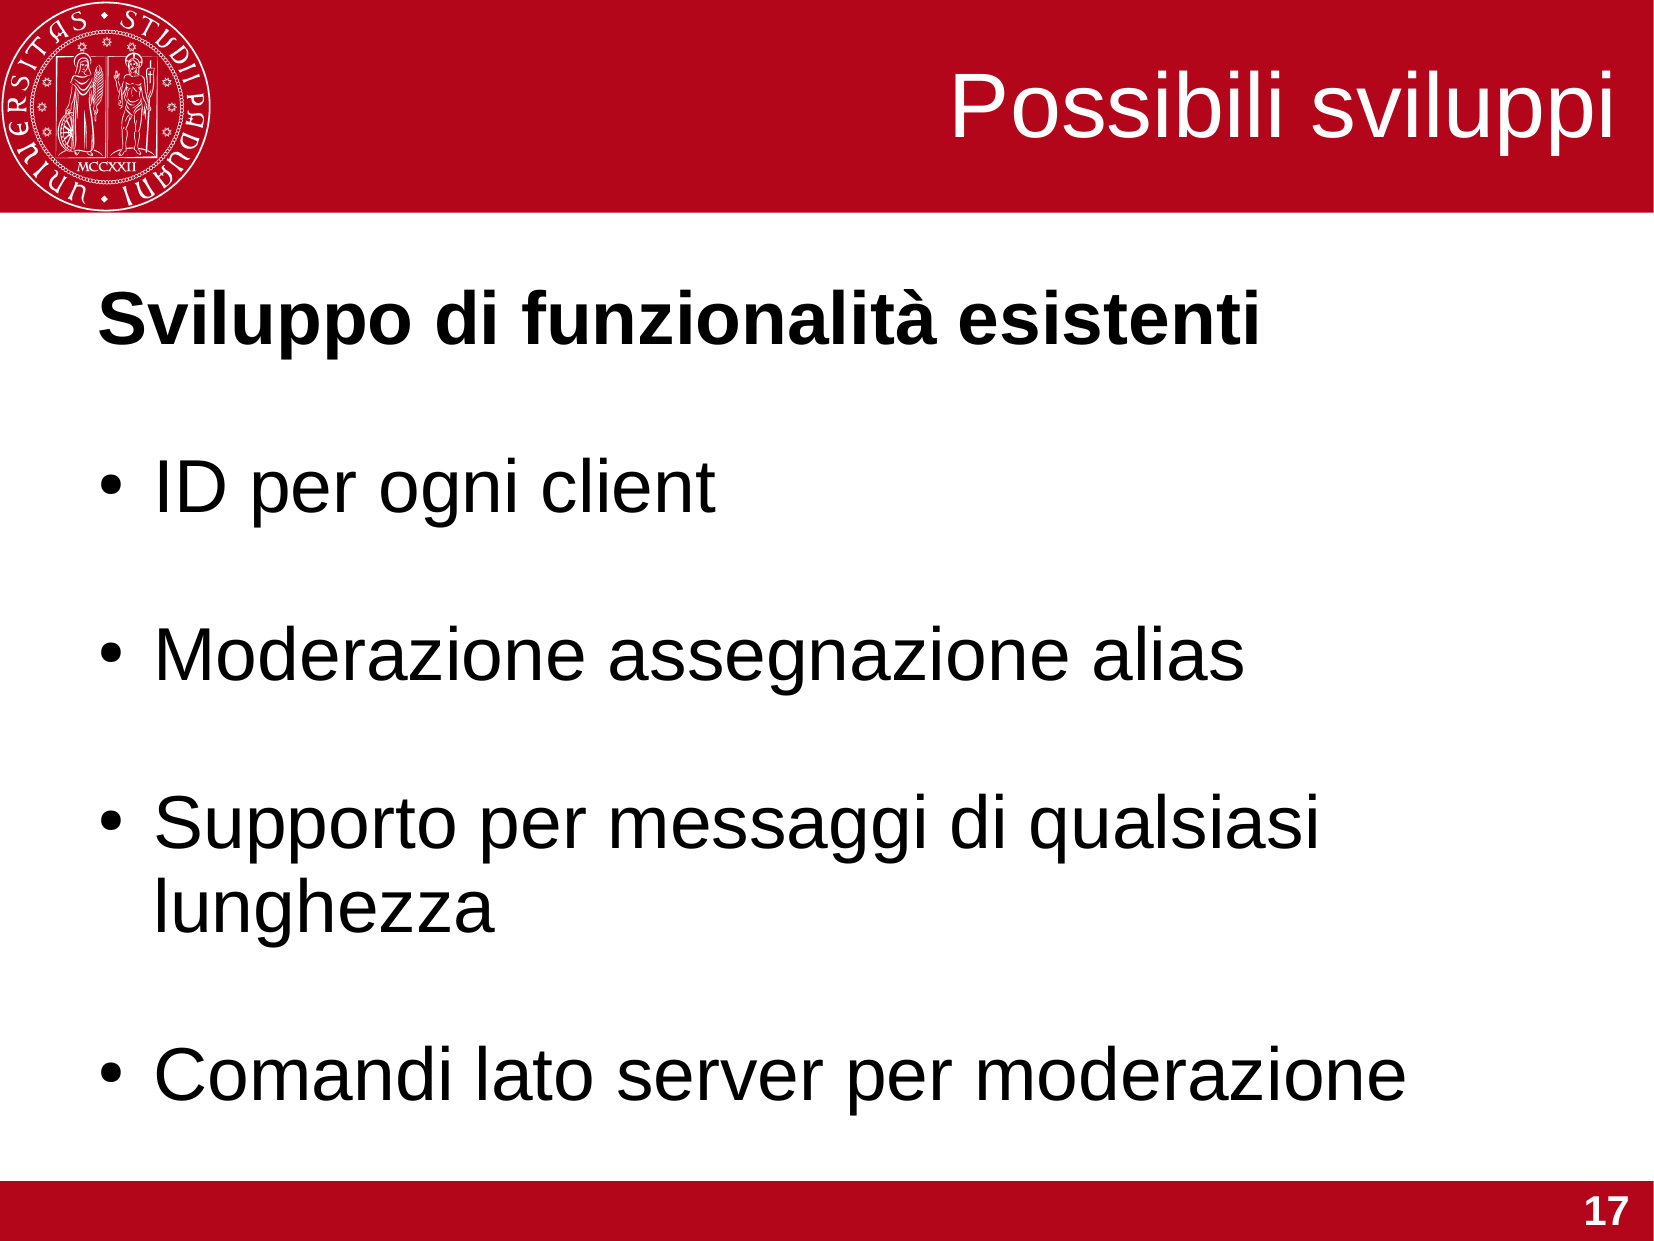

# Possibili sviluppi
Sviluppo di funzionalità esistenti
 ID per ogni client
 Moderazione assegnazione alias
 Supporto per messaggi di qualsiasi
 lunghezza
 Comandi lato server per moderazione
17